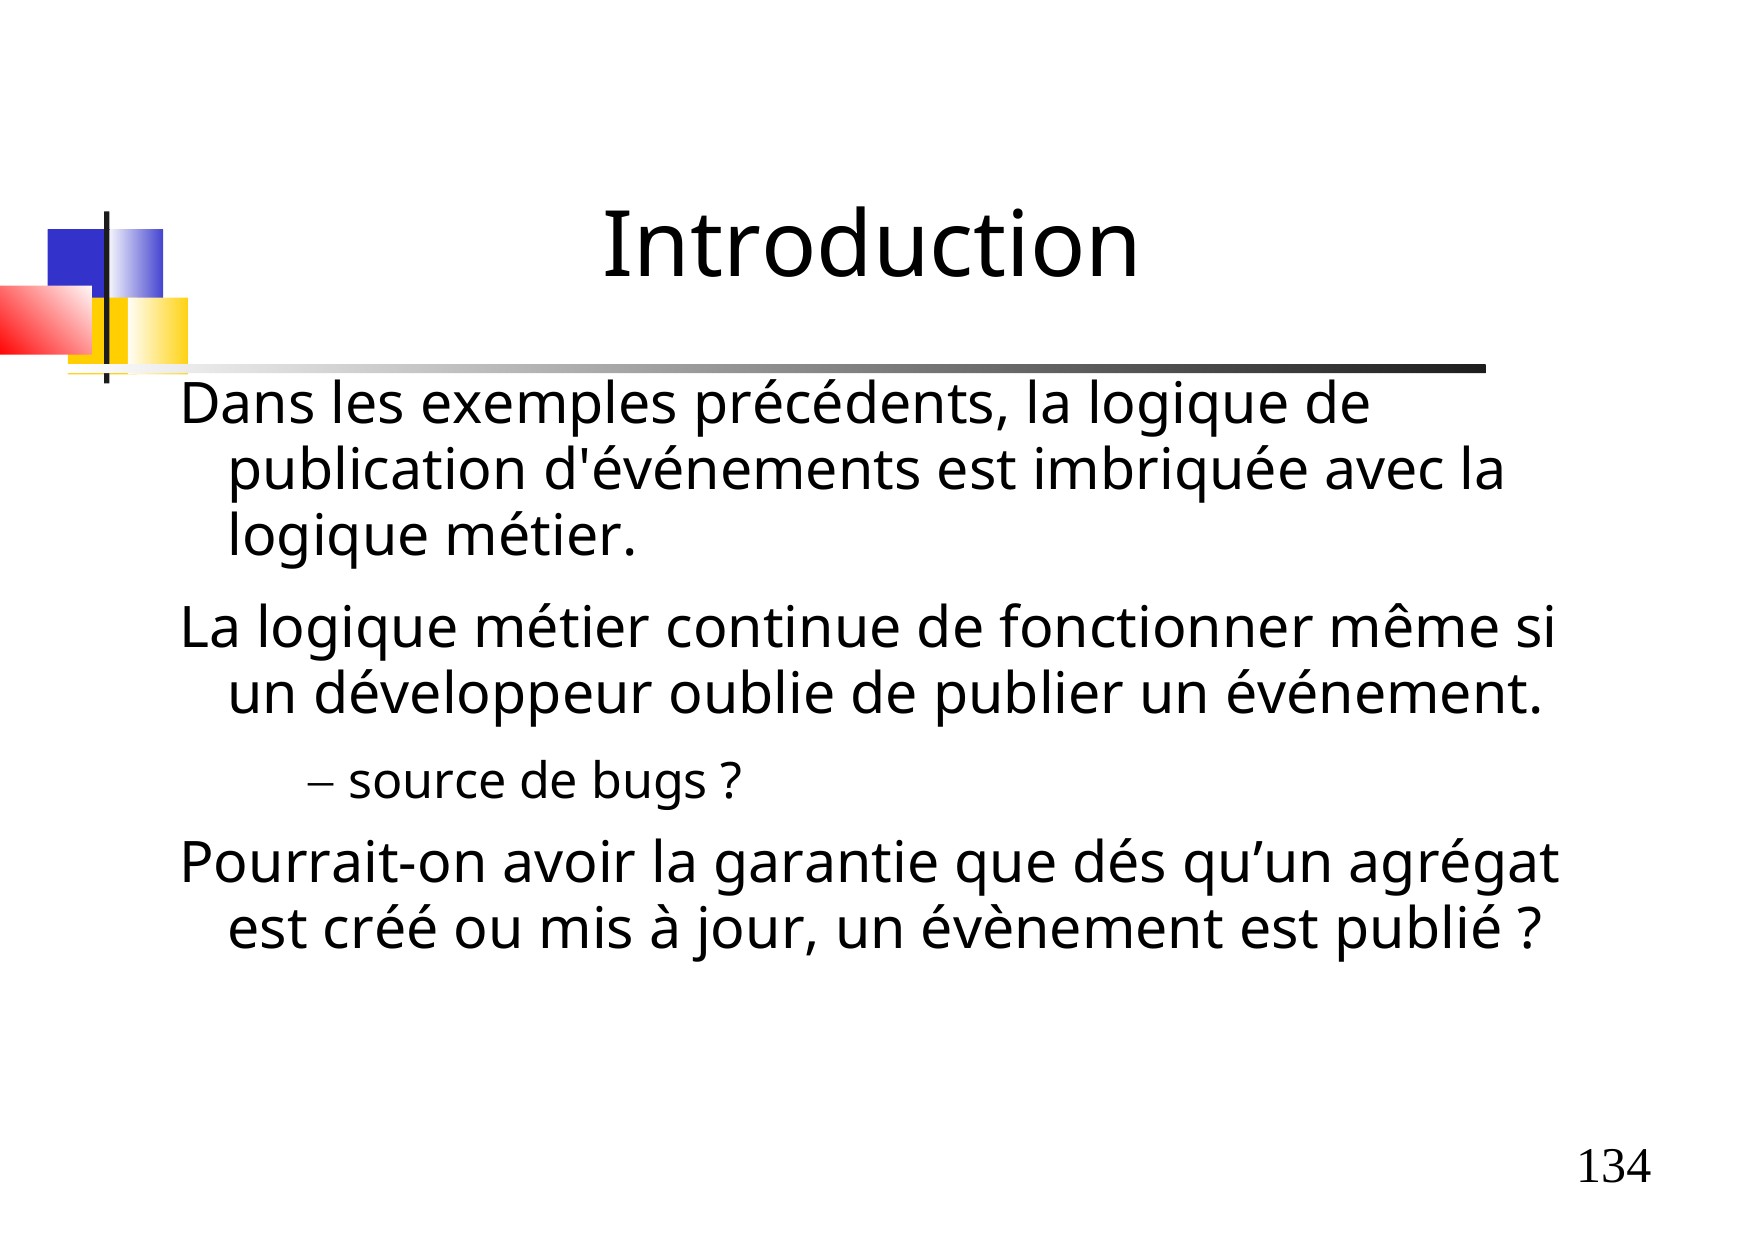

# Introduction
Dans les exemples précédents, la logique de publication d'événements est imbriquée avec la logique métier.
La logique métier continue de fonctionner même si un développeur oublie de publier un événement.
source de bugs ?
Pourrait-on avoir la garantie que dés qu’un agrégat est créé ou mis à jour, un évènement est publié ?